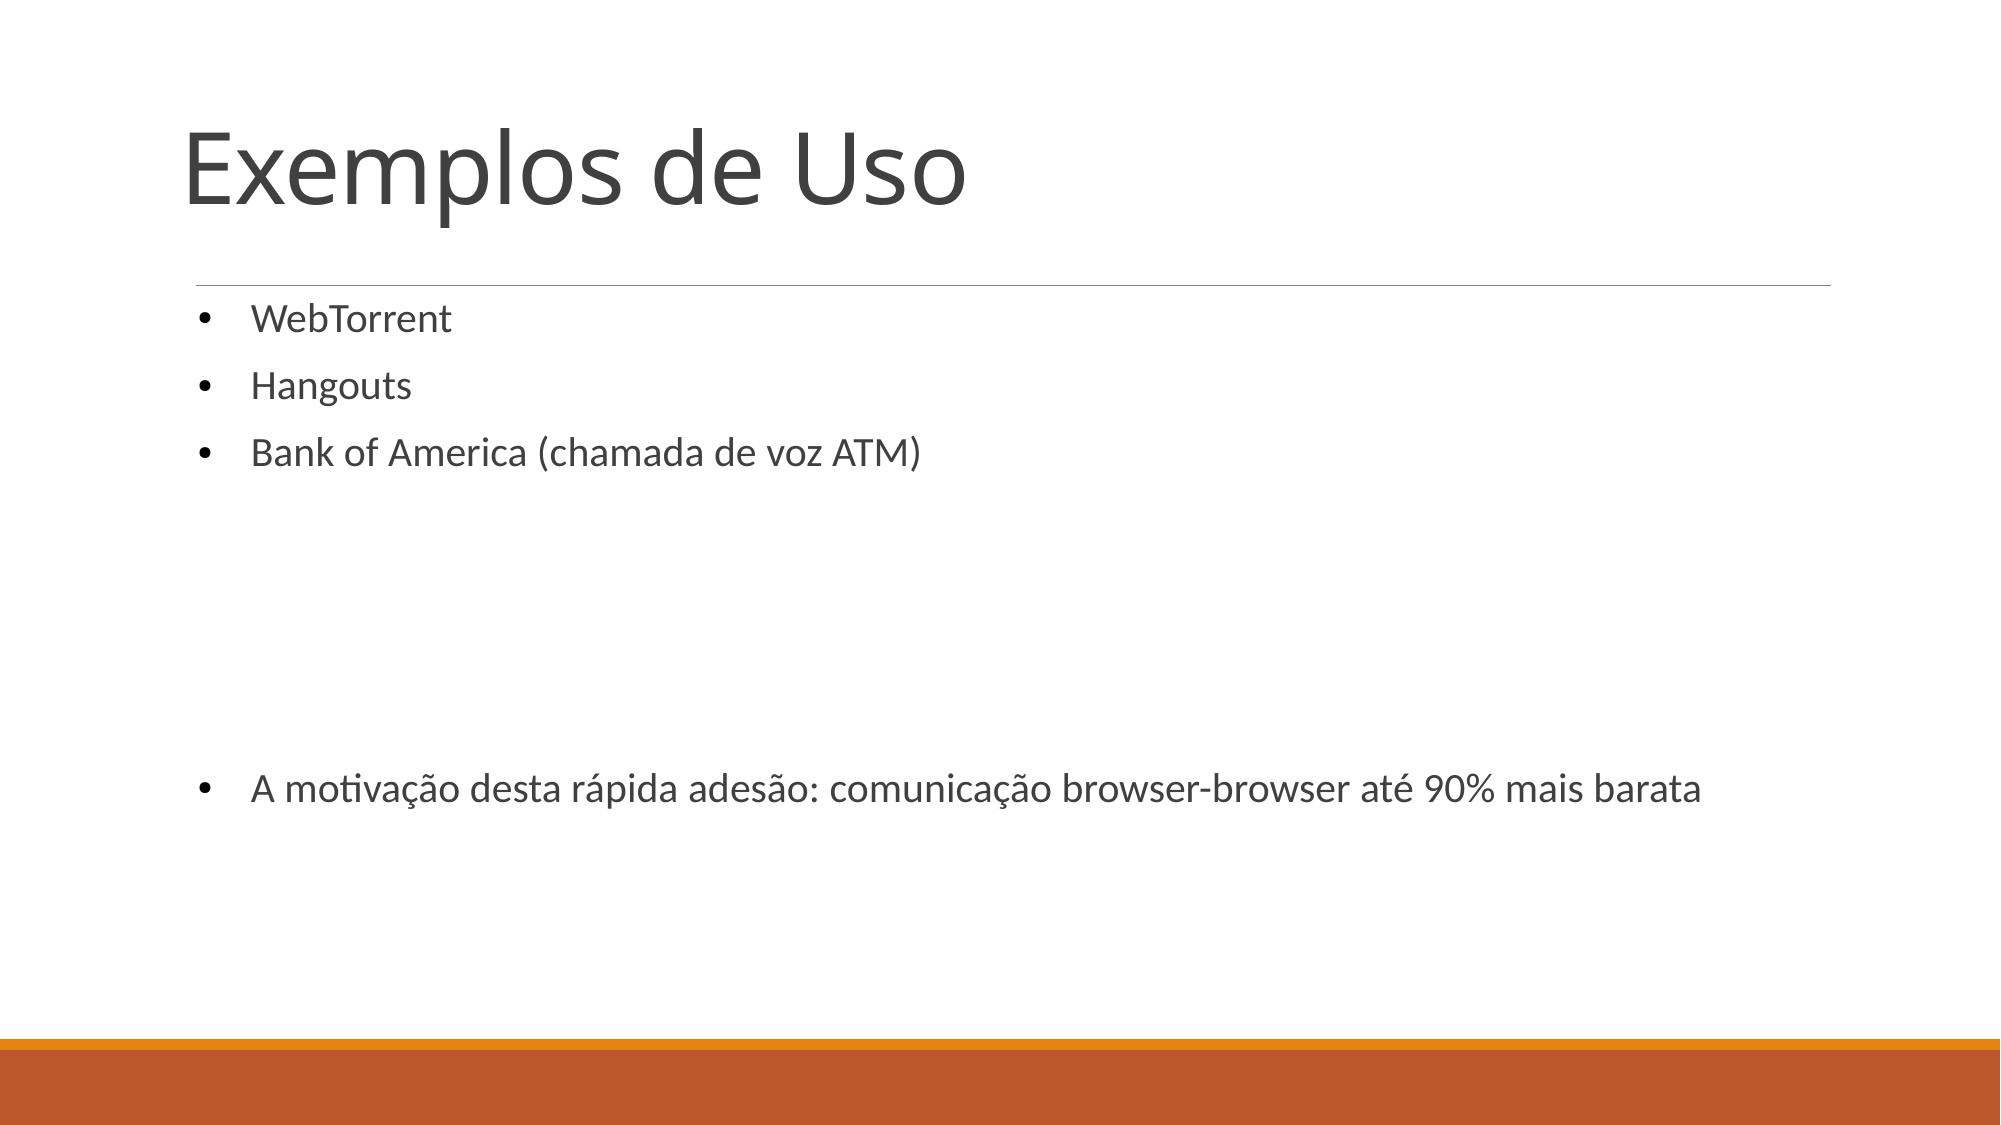

# Exemplos de Uso
WebTorrent
Hangouts
Bank of America (chamada de voz ATM)
A motivação desta rápida adesão: comunicação browser-browser até 90% mais barata